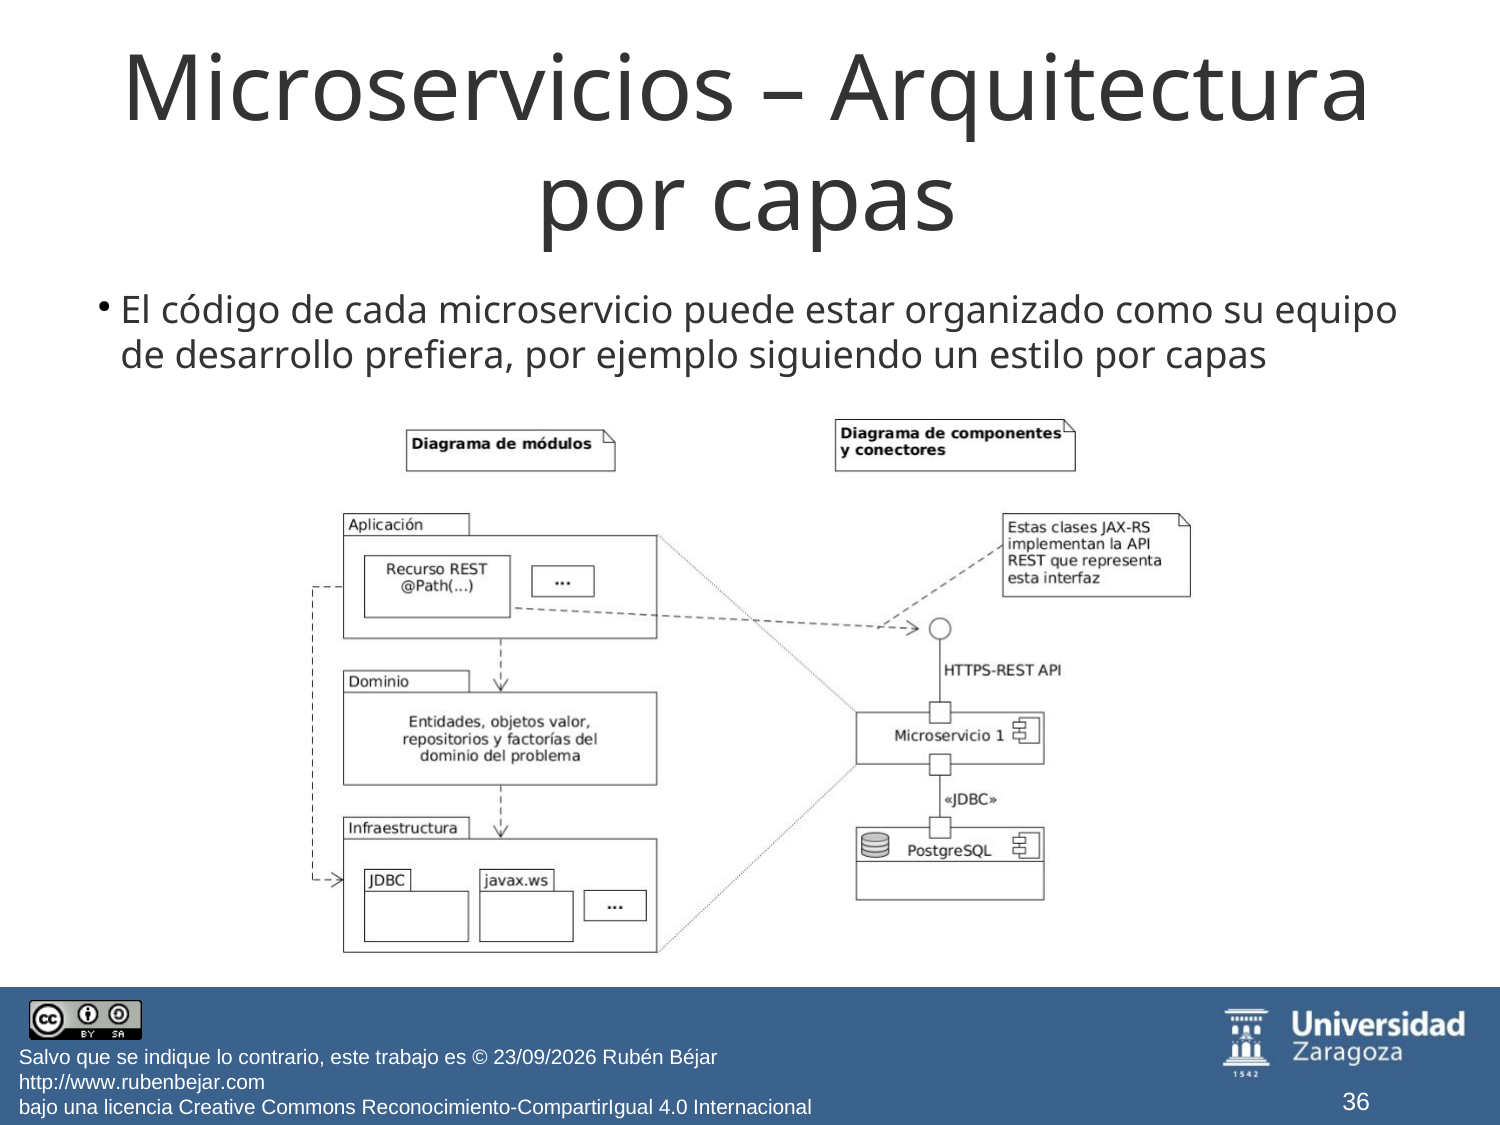

# Microservicios – Arquitectura por capas
El código de cada microservicio puede estar organizado como su equipo de desarrollo prefiera, por ejemplo siguiendo un estilo por capas